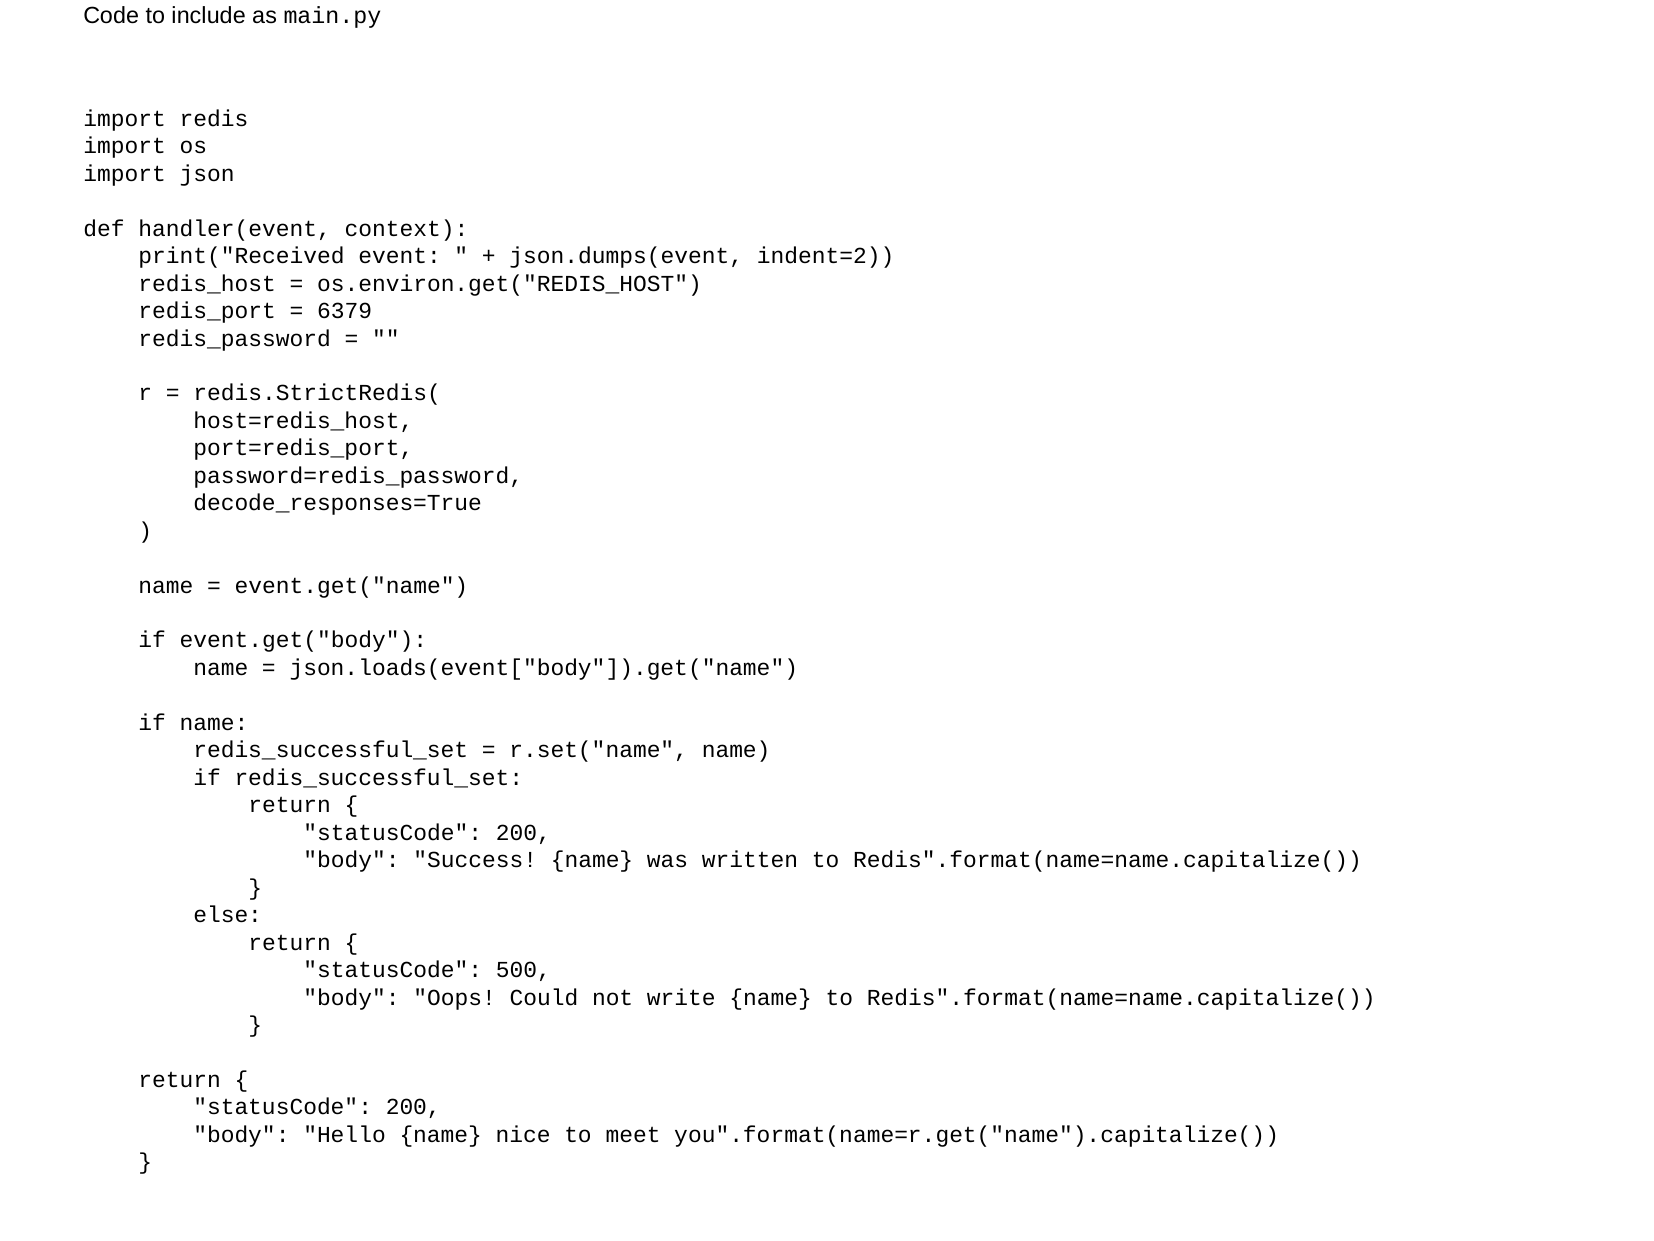

# Code to include as main.py
import redis
import os
import json
def handler(event, context):
 print("Received event: " + json.dumps(event, indent=2))
 redis_host = os.environ.get("REDIS_HOST")
 redis_port = 6379
 redis_password = ""
 r = redis.StrictRedis(
 host=redis_host,
 port=redis_port,
 password=redis_password,
 decode_responses=True
 )
 name = event.get("name")
 if event.get("body"):
 name = json.loads(event["body"]).get("name")
 if name:
 redis_successful_set = r.set("name", name)
 if redis_successful_set:
 return {
 "statusCode": 200,
 "body": "Success! {name} was written to Redis".format(name=name.capitalize())
 }
 else:
 return {
 "statusCode": 500,
 "body": "Oops! Could not write {name} to Redis".format(name=name.capitalize())
 }
 return {
 "statusCode": 200,
 "body": "Hello {name} nice to meet you".format(name=r.get("name").capitalize())
 }